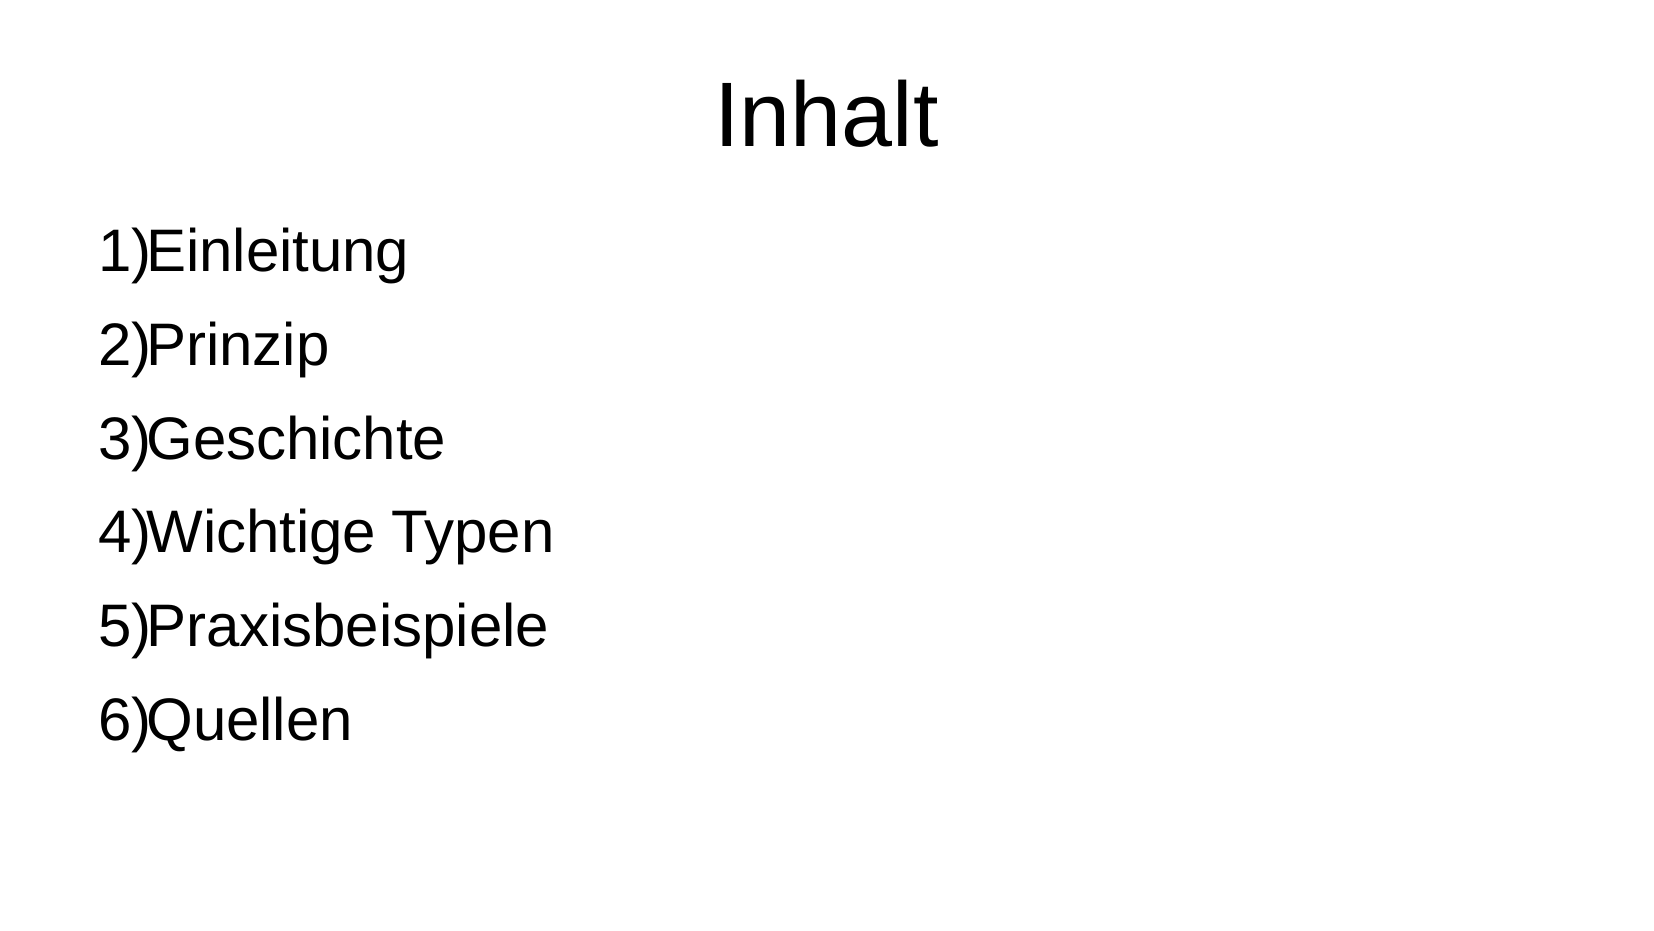

# Inhalt
Einleitung
Prinzip
Geschichte
Wichtige Typen
Praxisbeispiele
Quellen